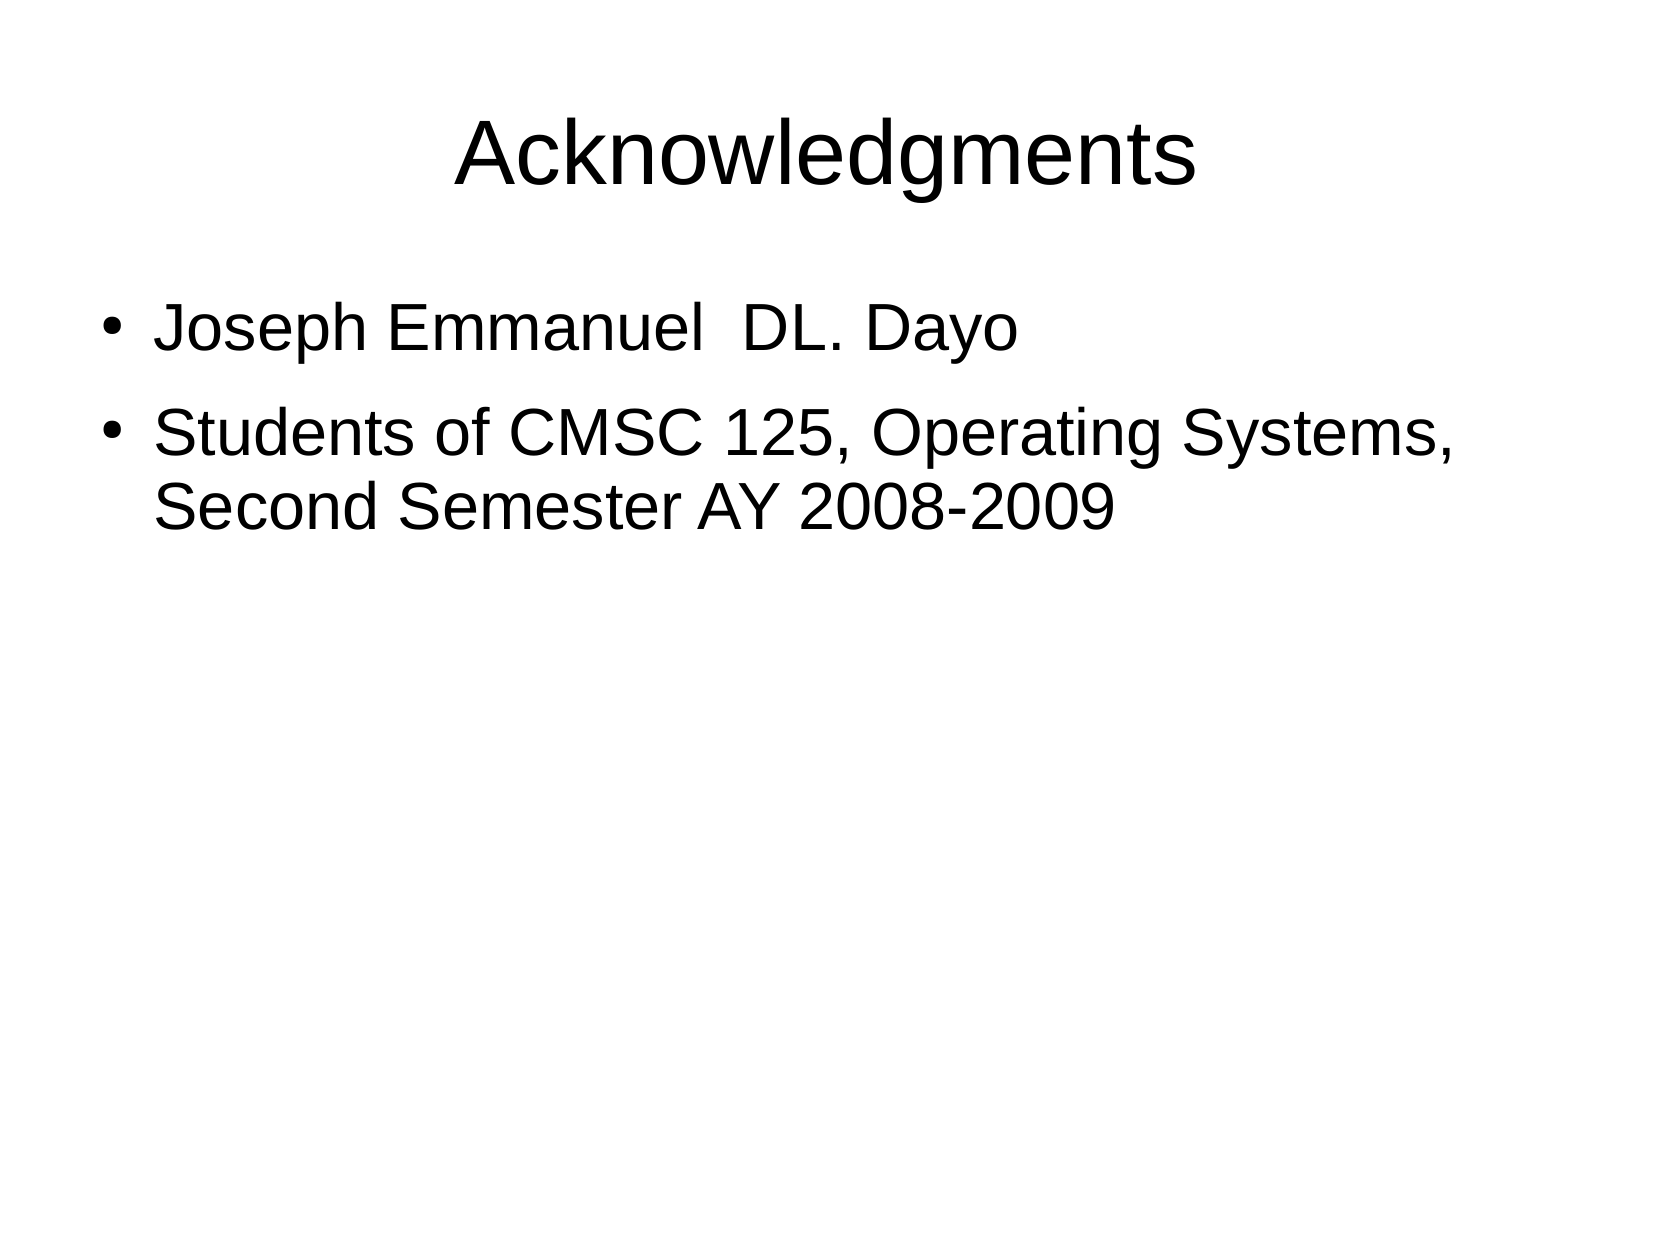

# Acknowledgments
Joseph Emmanuel DL. Dayo
Students of CMSC 125, Operating Systems, Second Semester AY 2008-2009